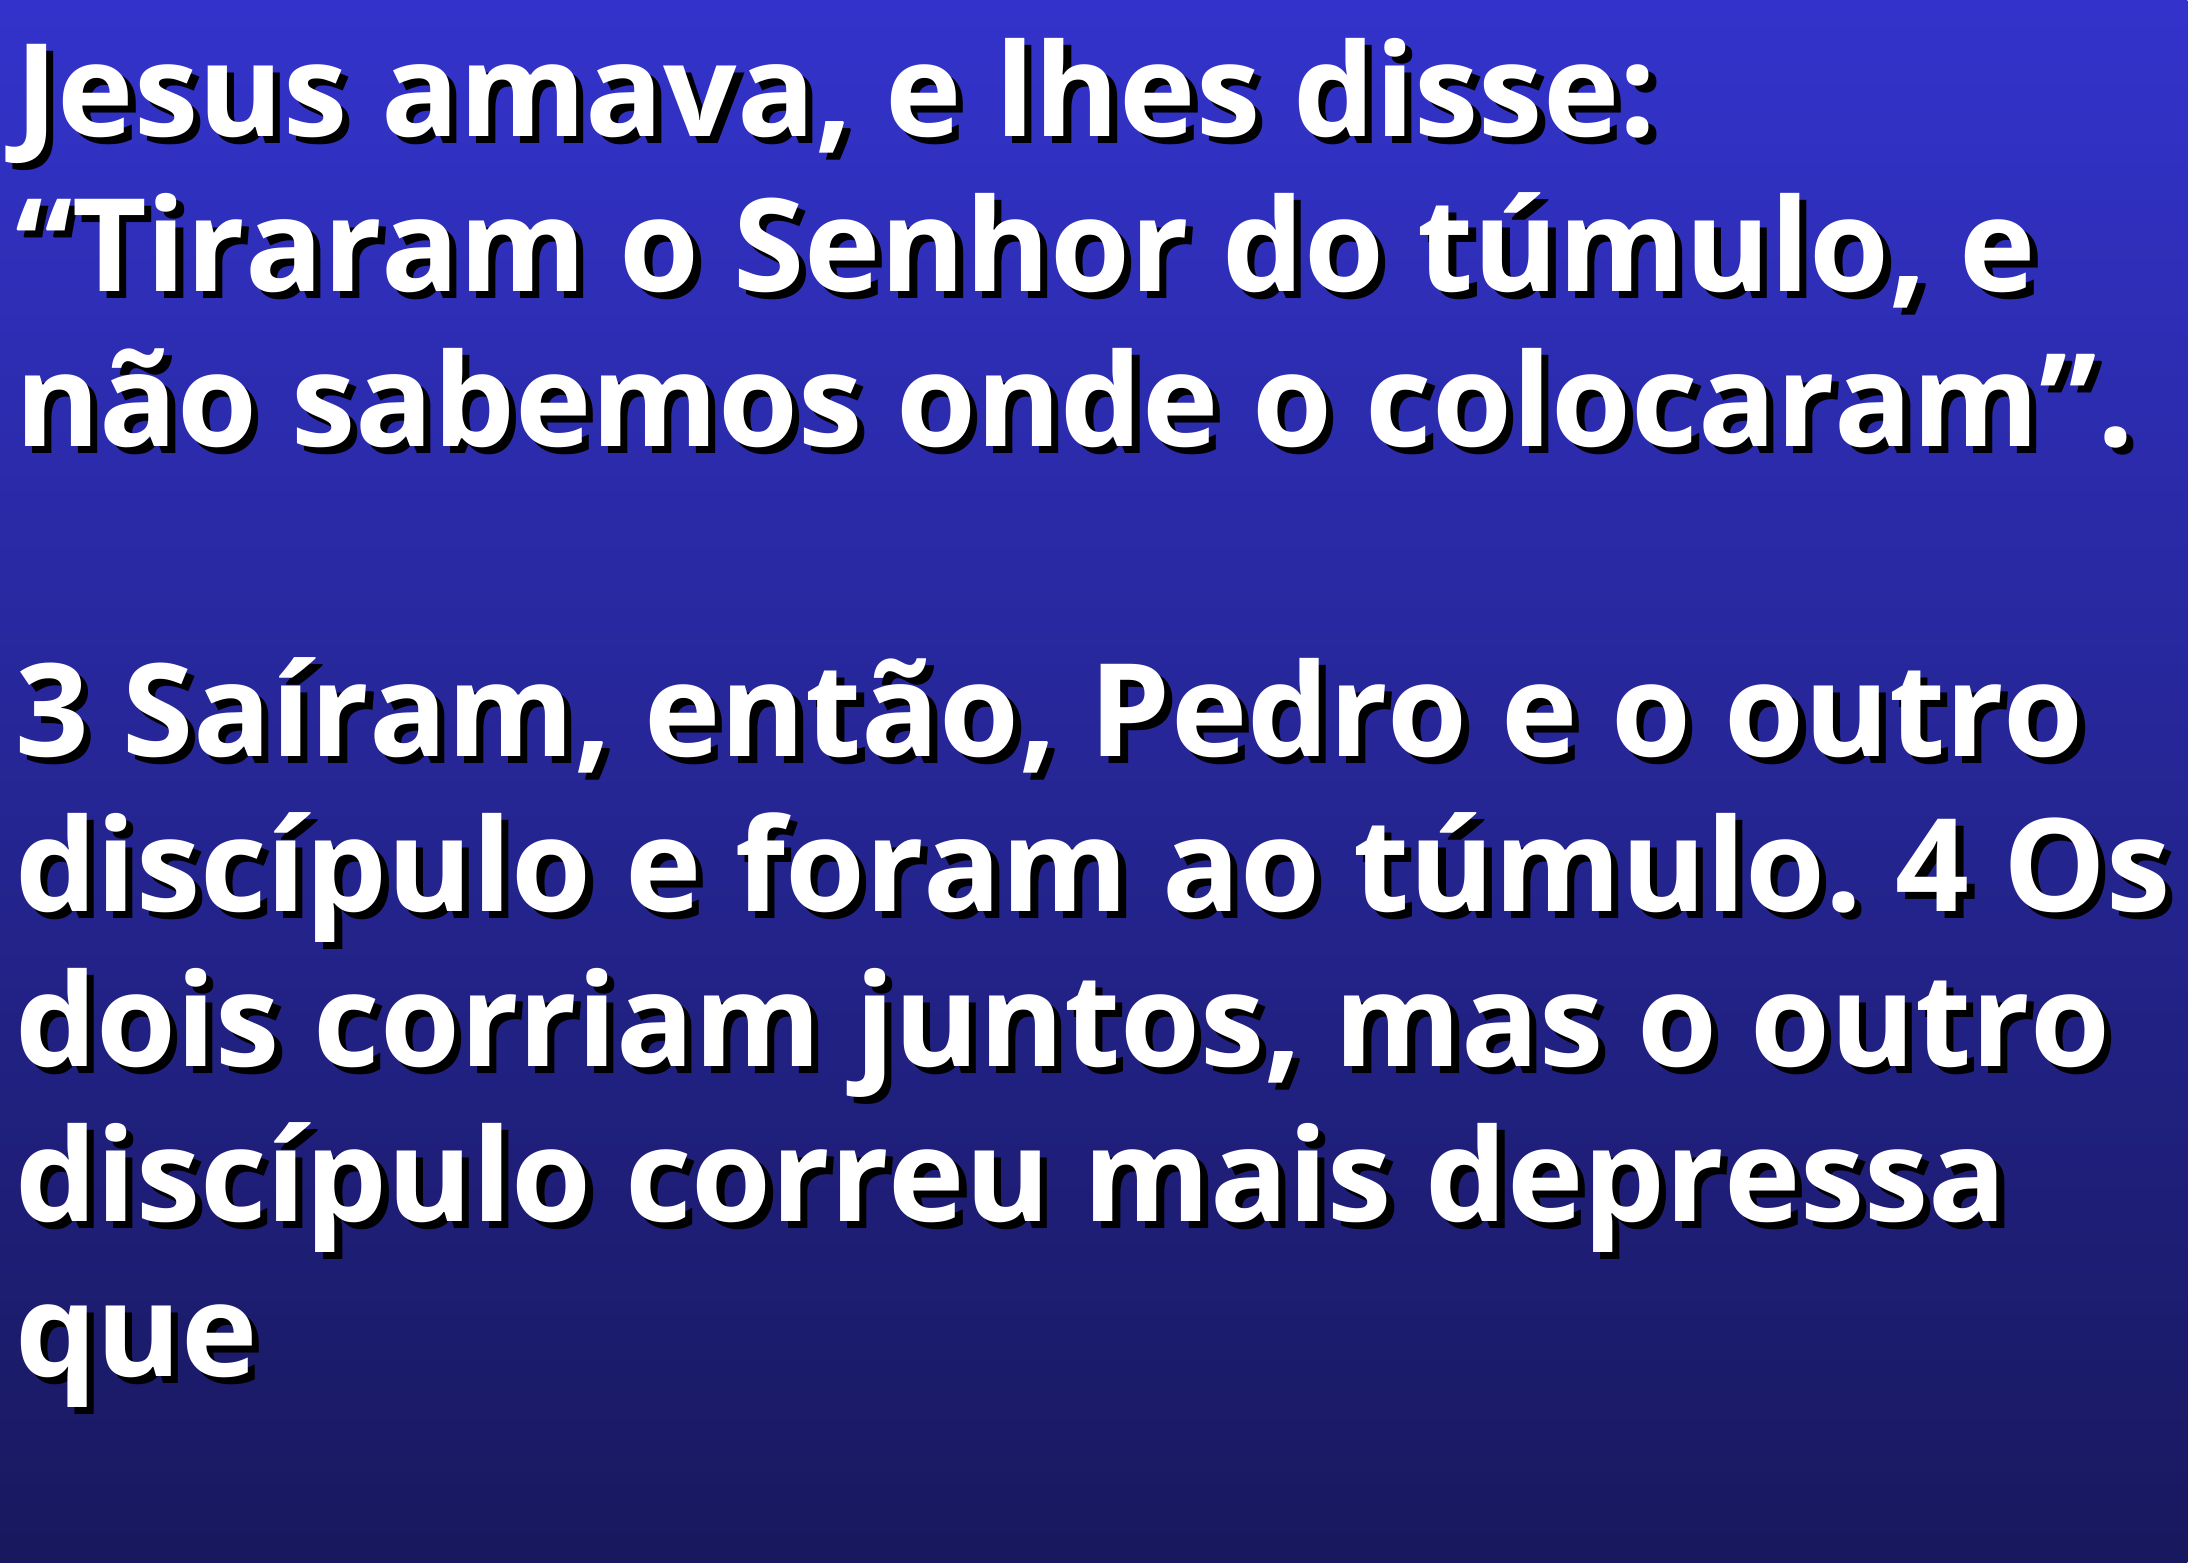

Jesus amava, e lhes disse: “Tiraram o Senhor do túmulo, e não sabemos onde o colocaram”.
3 Saíram, então, Pedro e o outro discípulo e foram ao túmulo. 4 Os dois corriam juntos, mas o outro discípulo correu mais depressa que